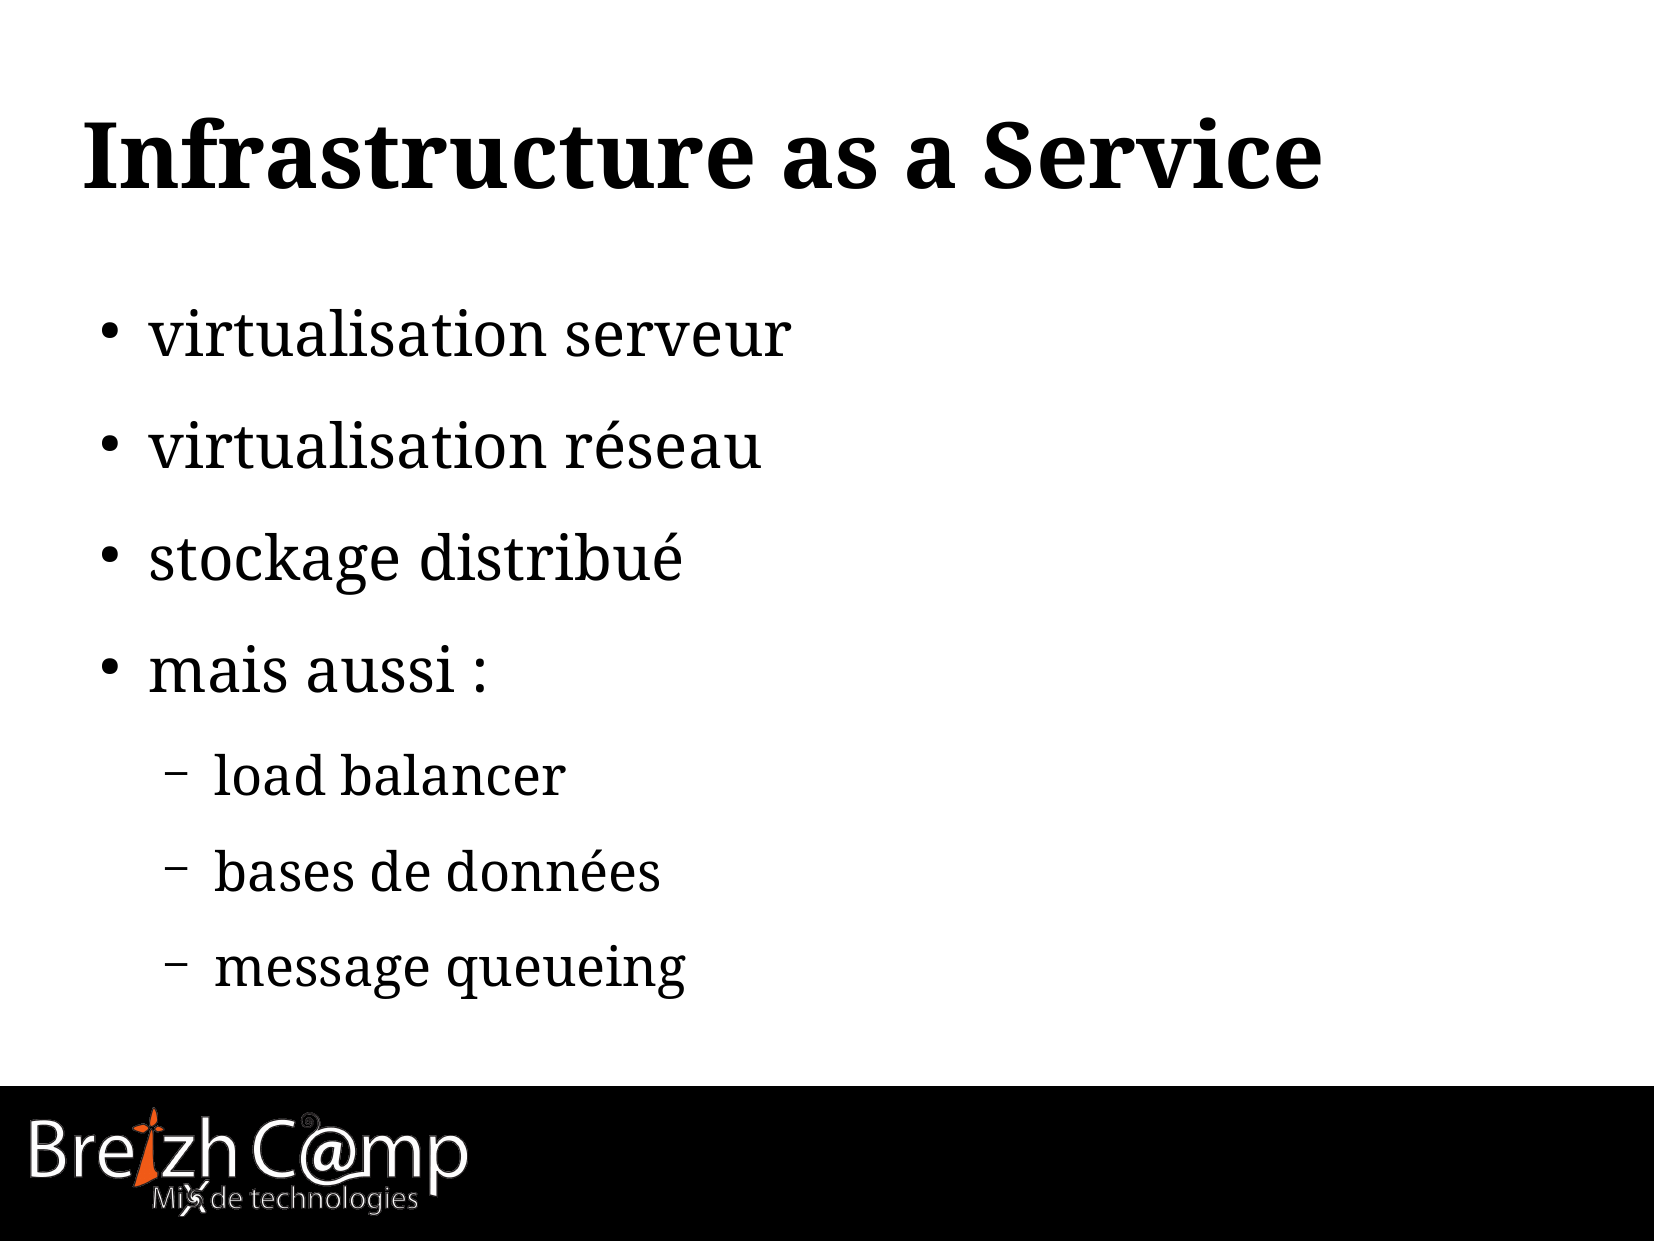

# Infrastructure as a Service
virtualisation serveur
virtualisation réseau
stockage distribué
mais aussi :
load balancer
bases de données
message queueing
10